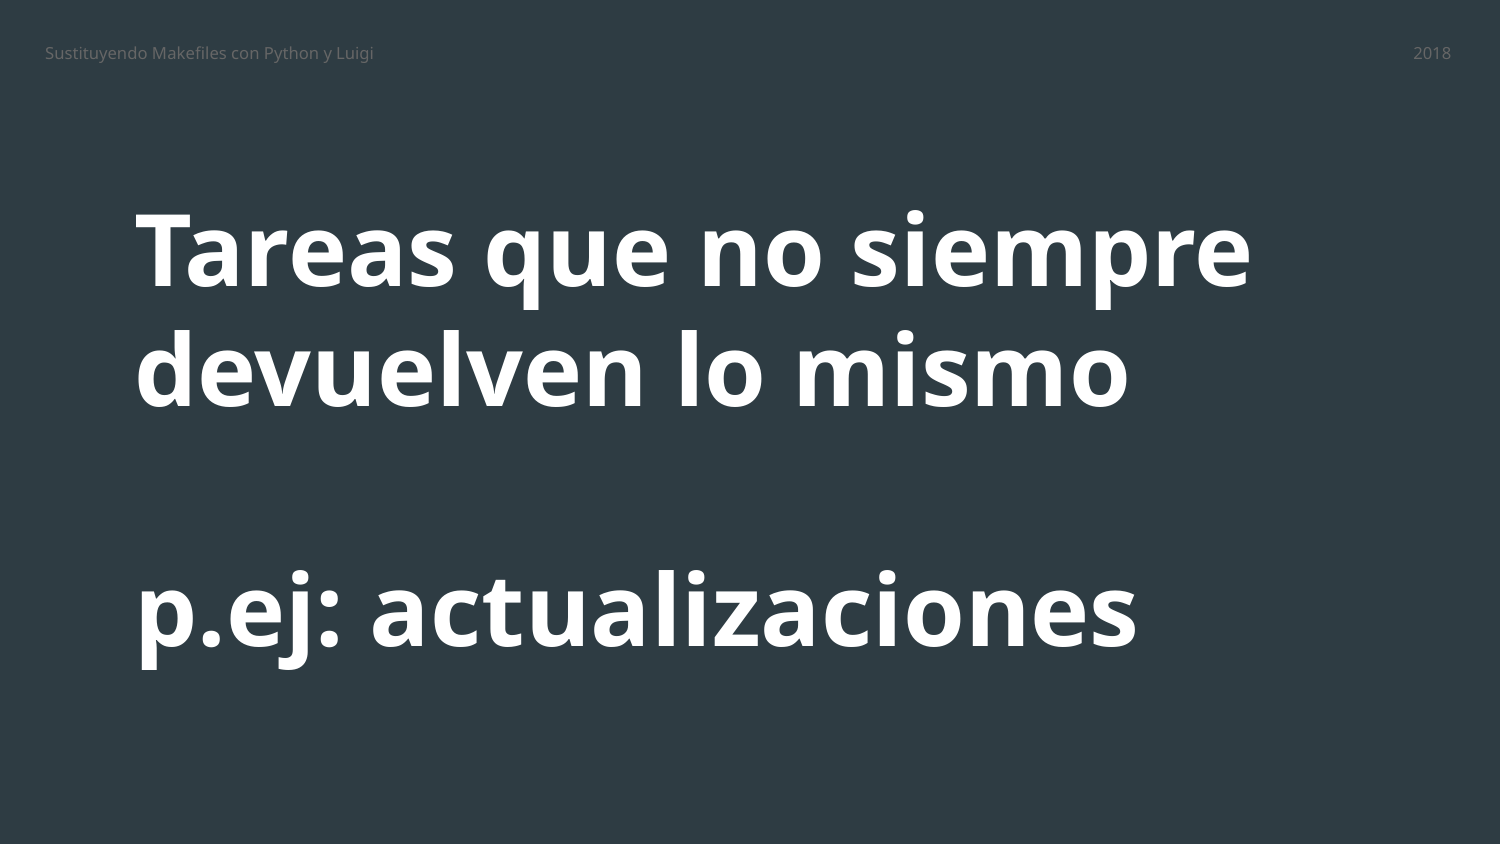

# Tareas que no siempre devuelven lo mismo p.ej: actualizaciones